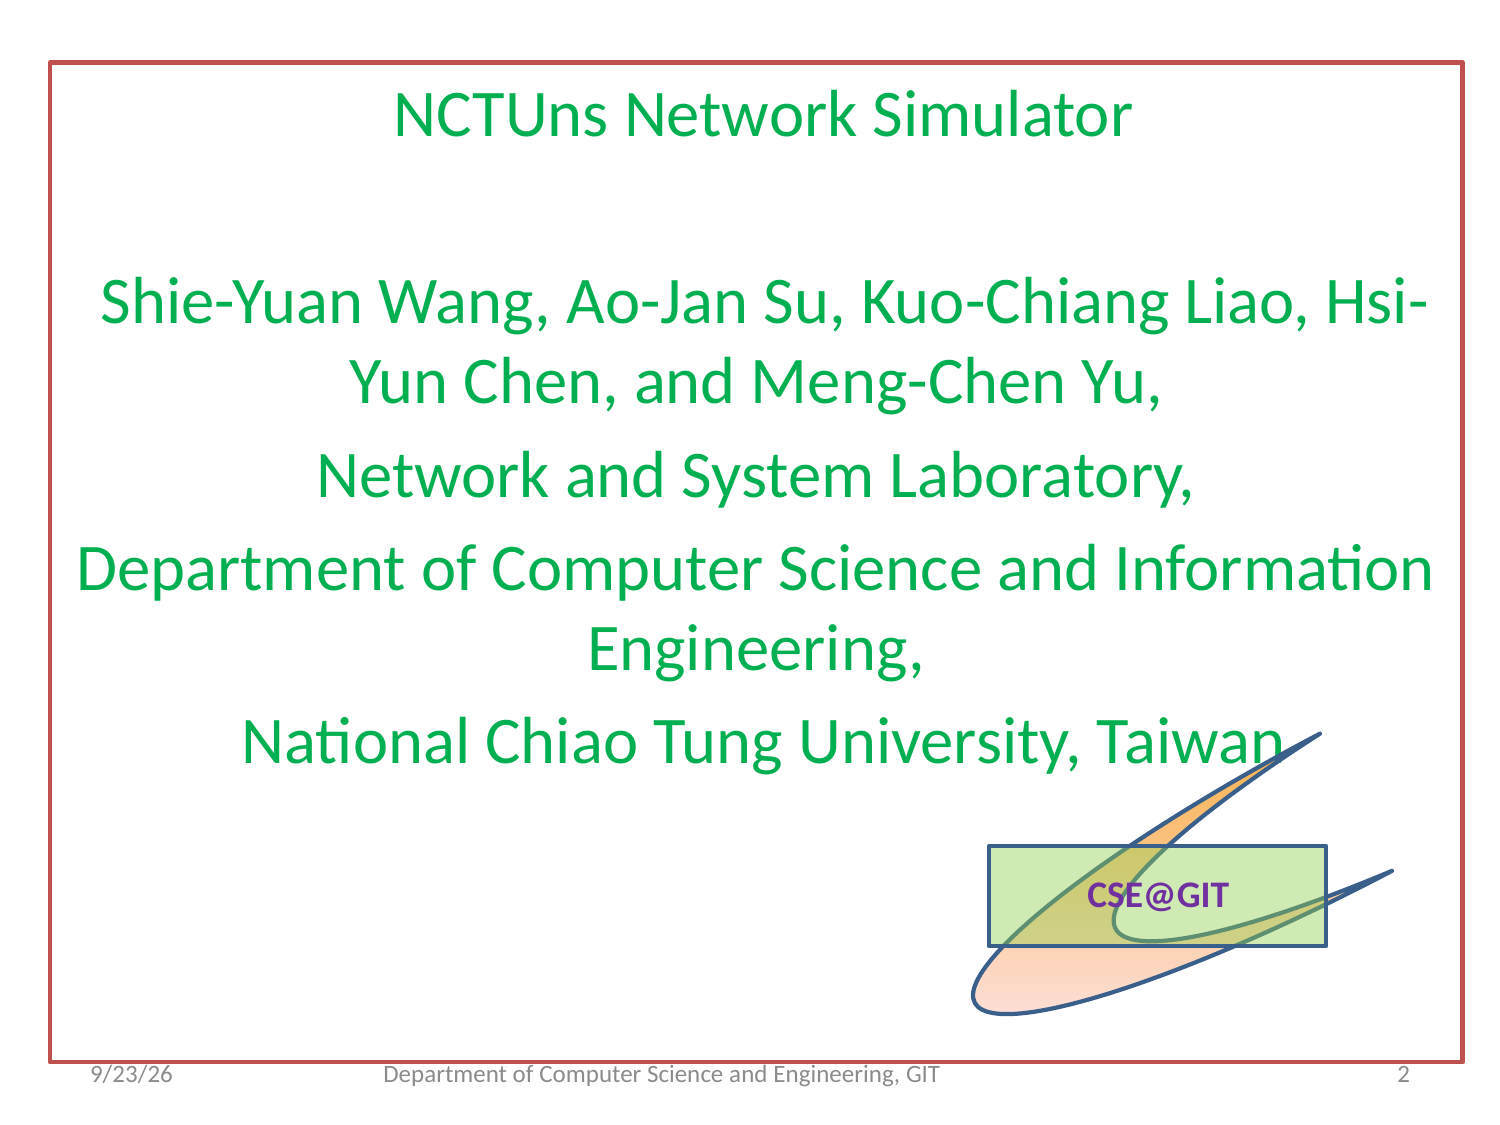

# NCTUns Network Simulator
 Shie-Yuan Wang, Ao-Jan Su, Kuo-Chiang Liao, Hsi-Yun Chen, and Meng-Chen Yu,
 Network and System Laboratory,
Department of Computer Science and Information Engineering,
 National Chiao Tung University, Taiwan
 CSE@GIT
Department of Computer Science and Engineering, GIT